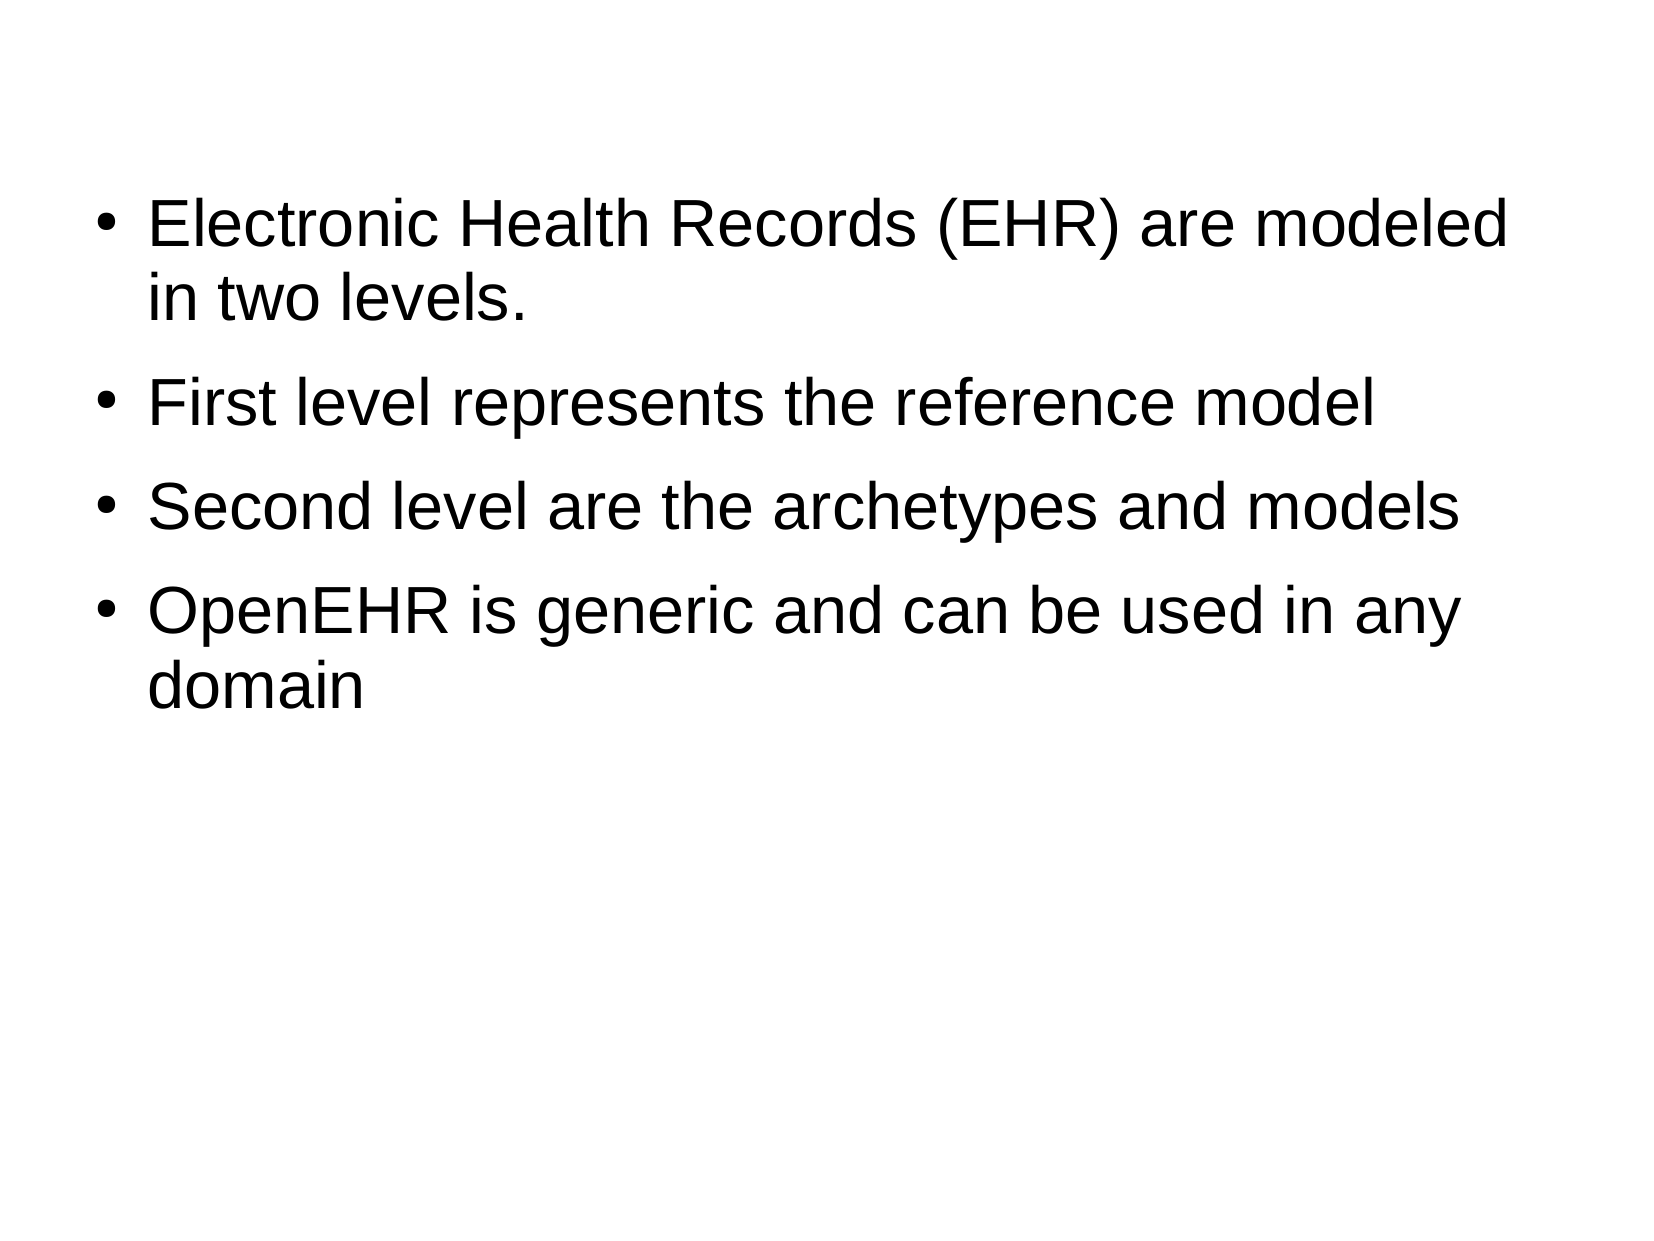

# Electronic Health Records (EHR) are modeled in two levels.
First level represents the reference model
Second level are the archetypes and models
OpenEHR is generic and can be used in any domain